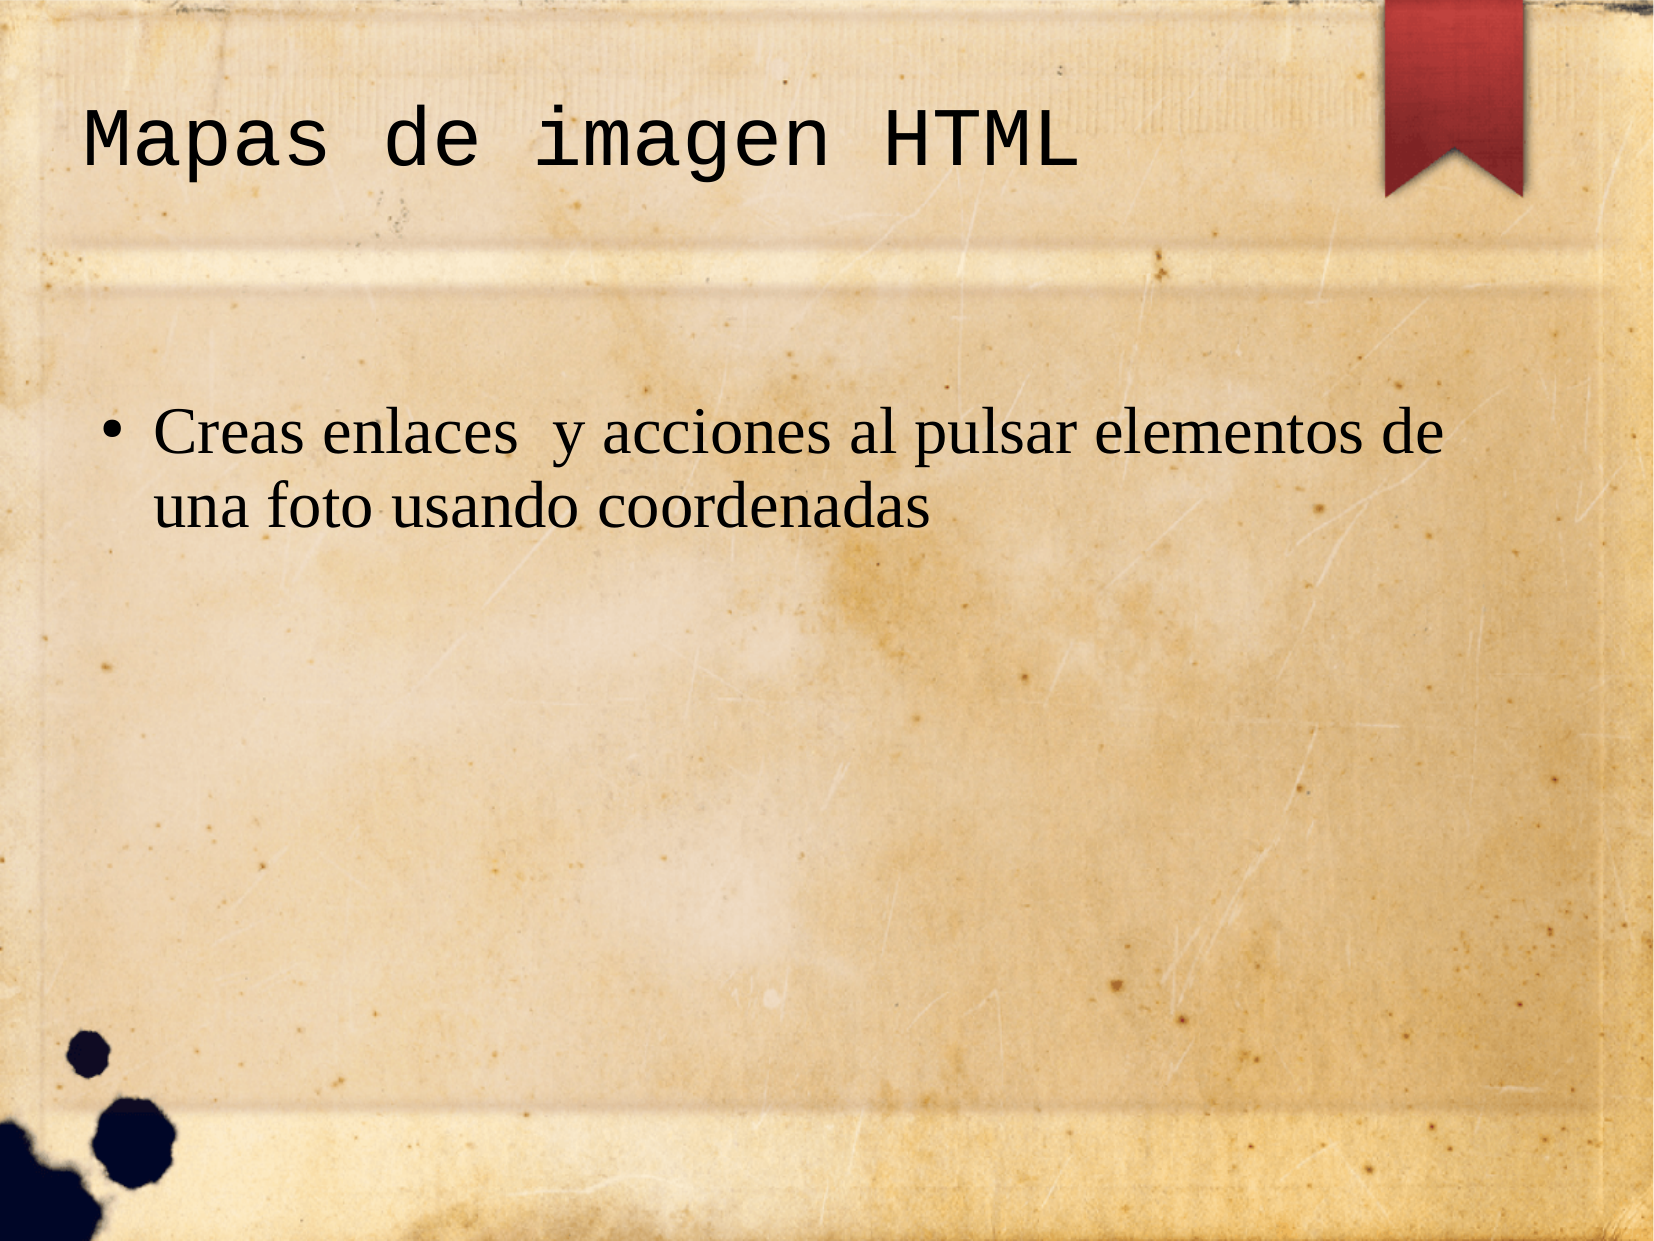

# Mapas de imagen HTML
Creas enlaces y acciones al pulsar elementos de una foto usando coordenadas